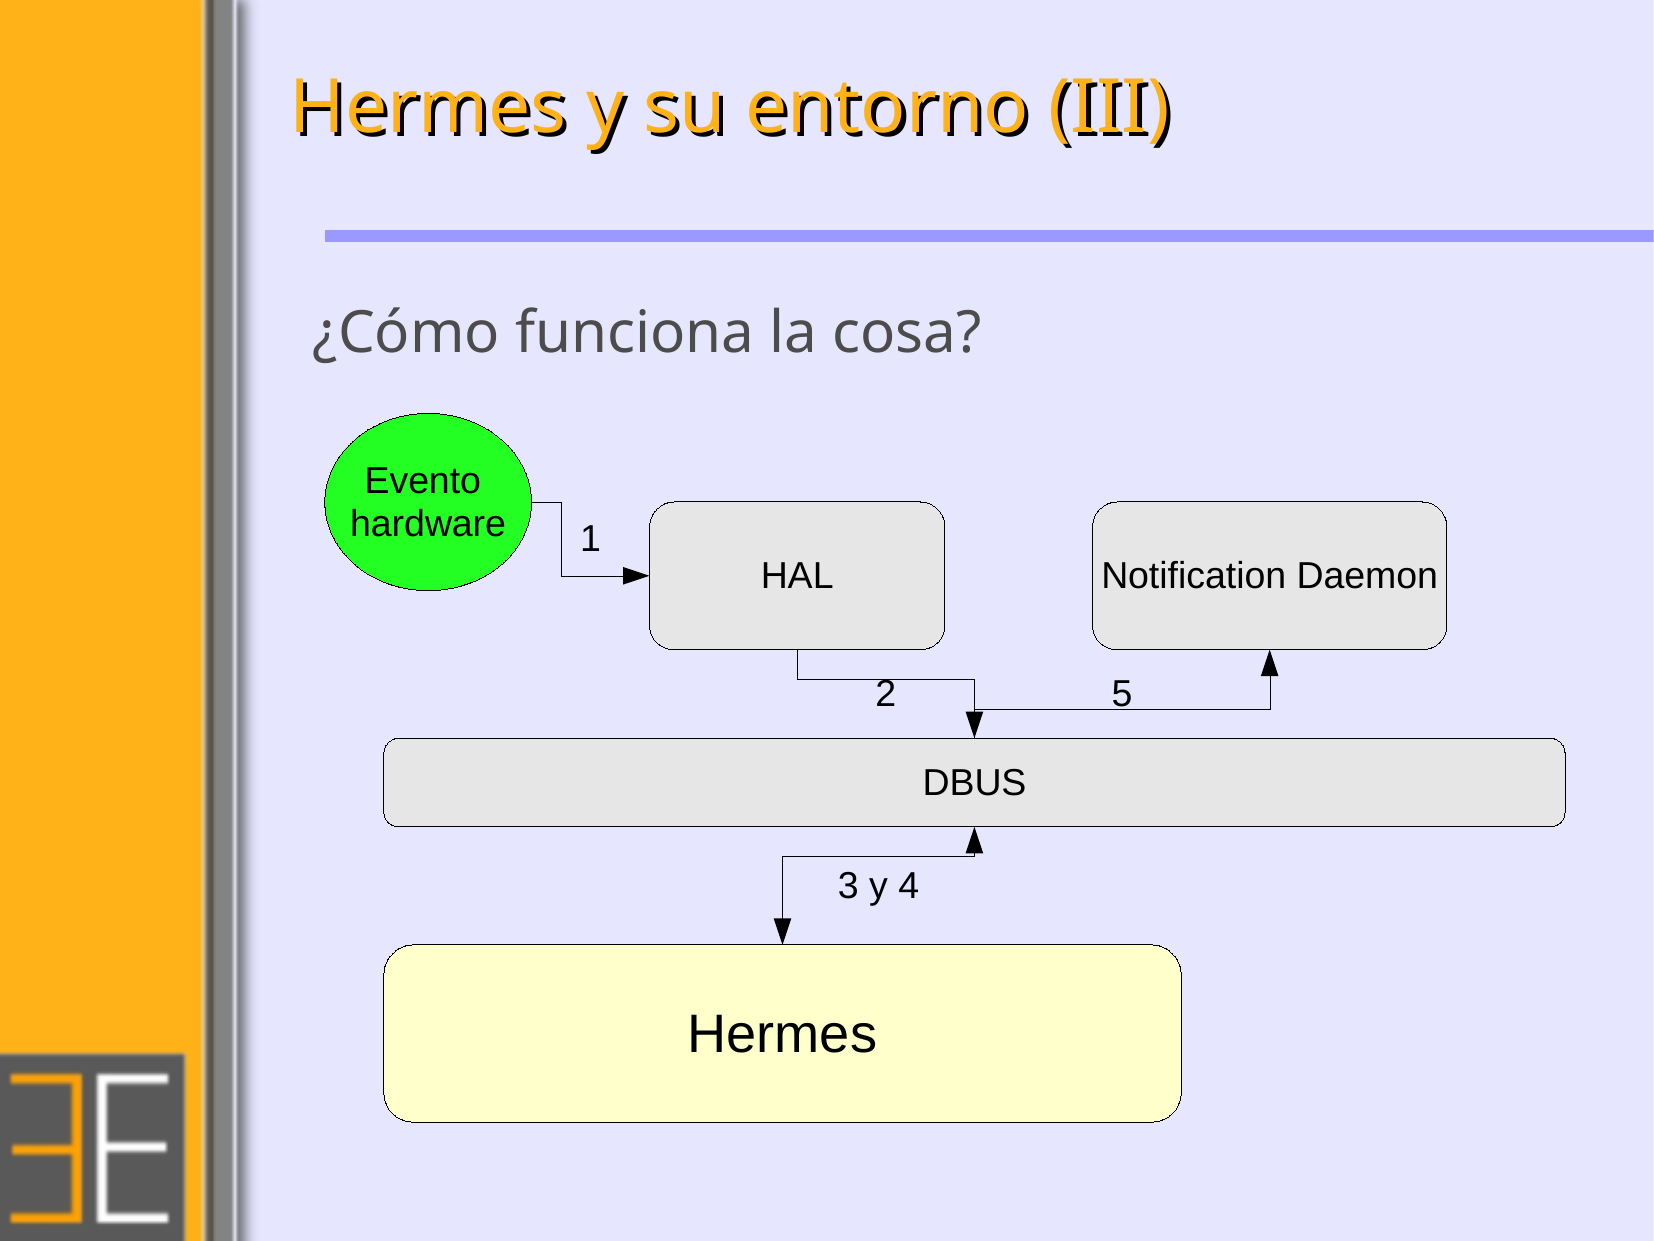

# Hermes y su entorno (III)
¿Cómo funciona la cosa?
Evento
hardware
HAL
Notification Daemon
DBUS
Hermes